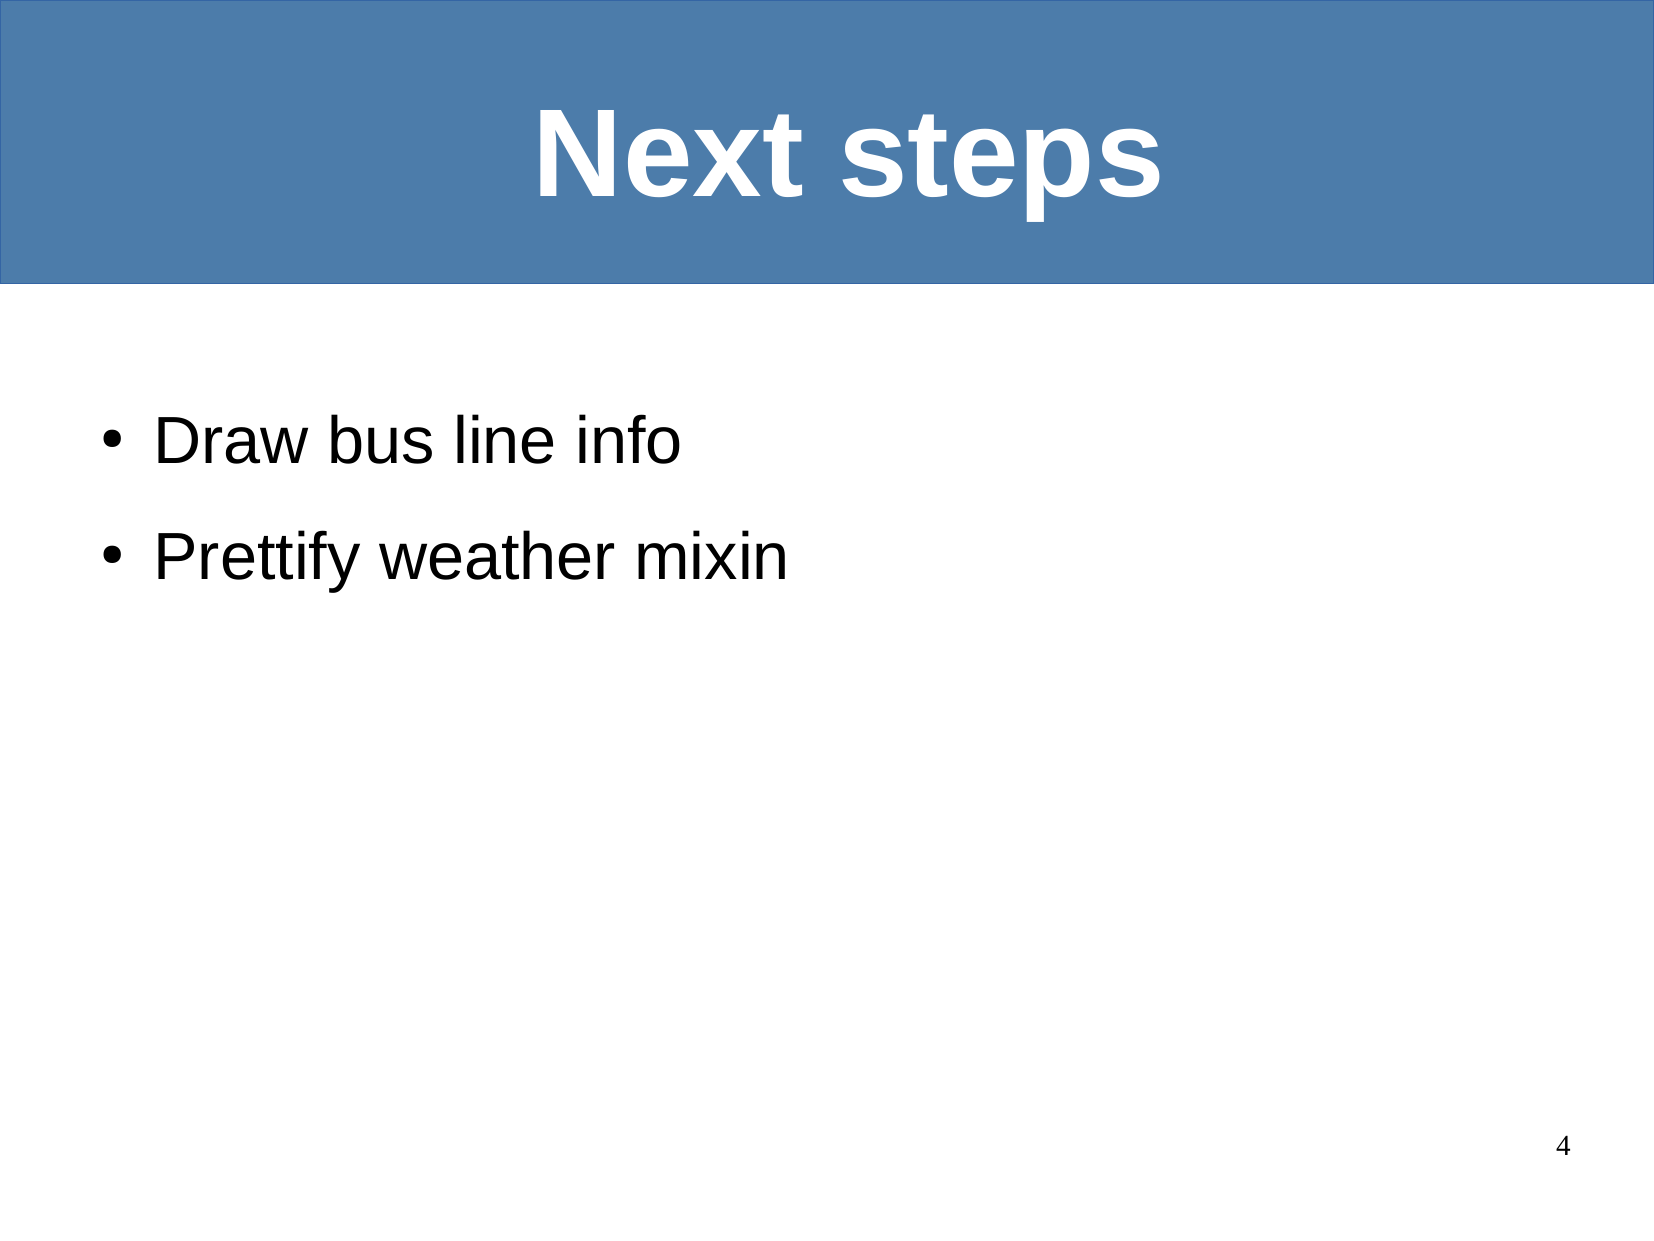

# Next steps
Draw bus line info
Prettify weather mixin
4